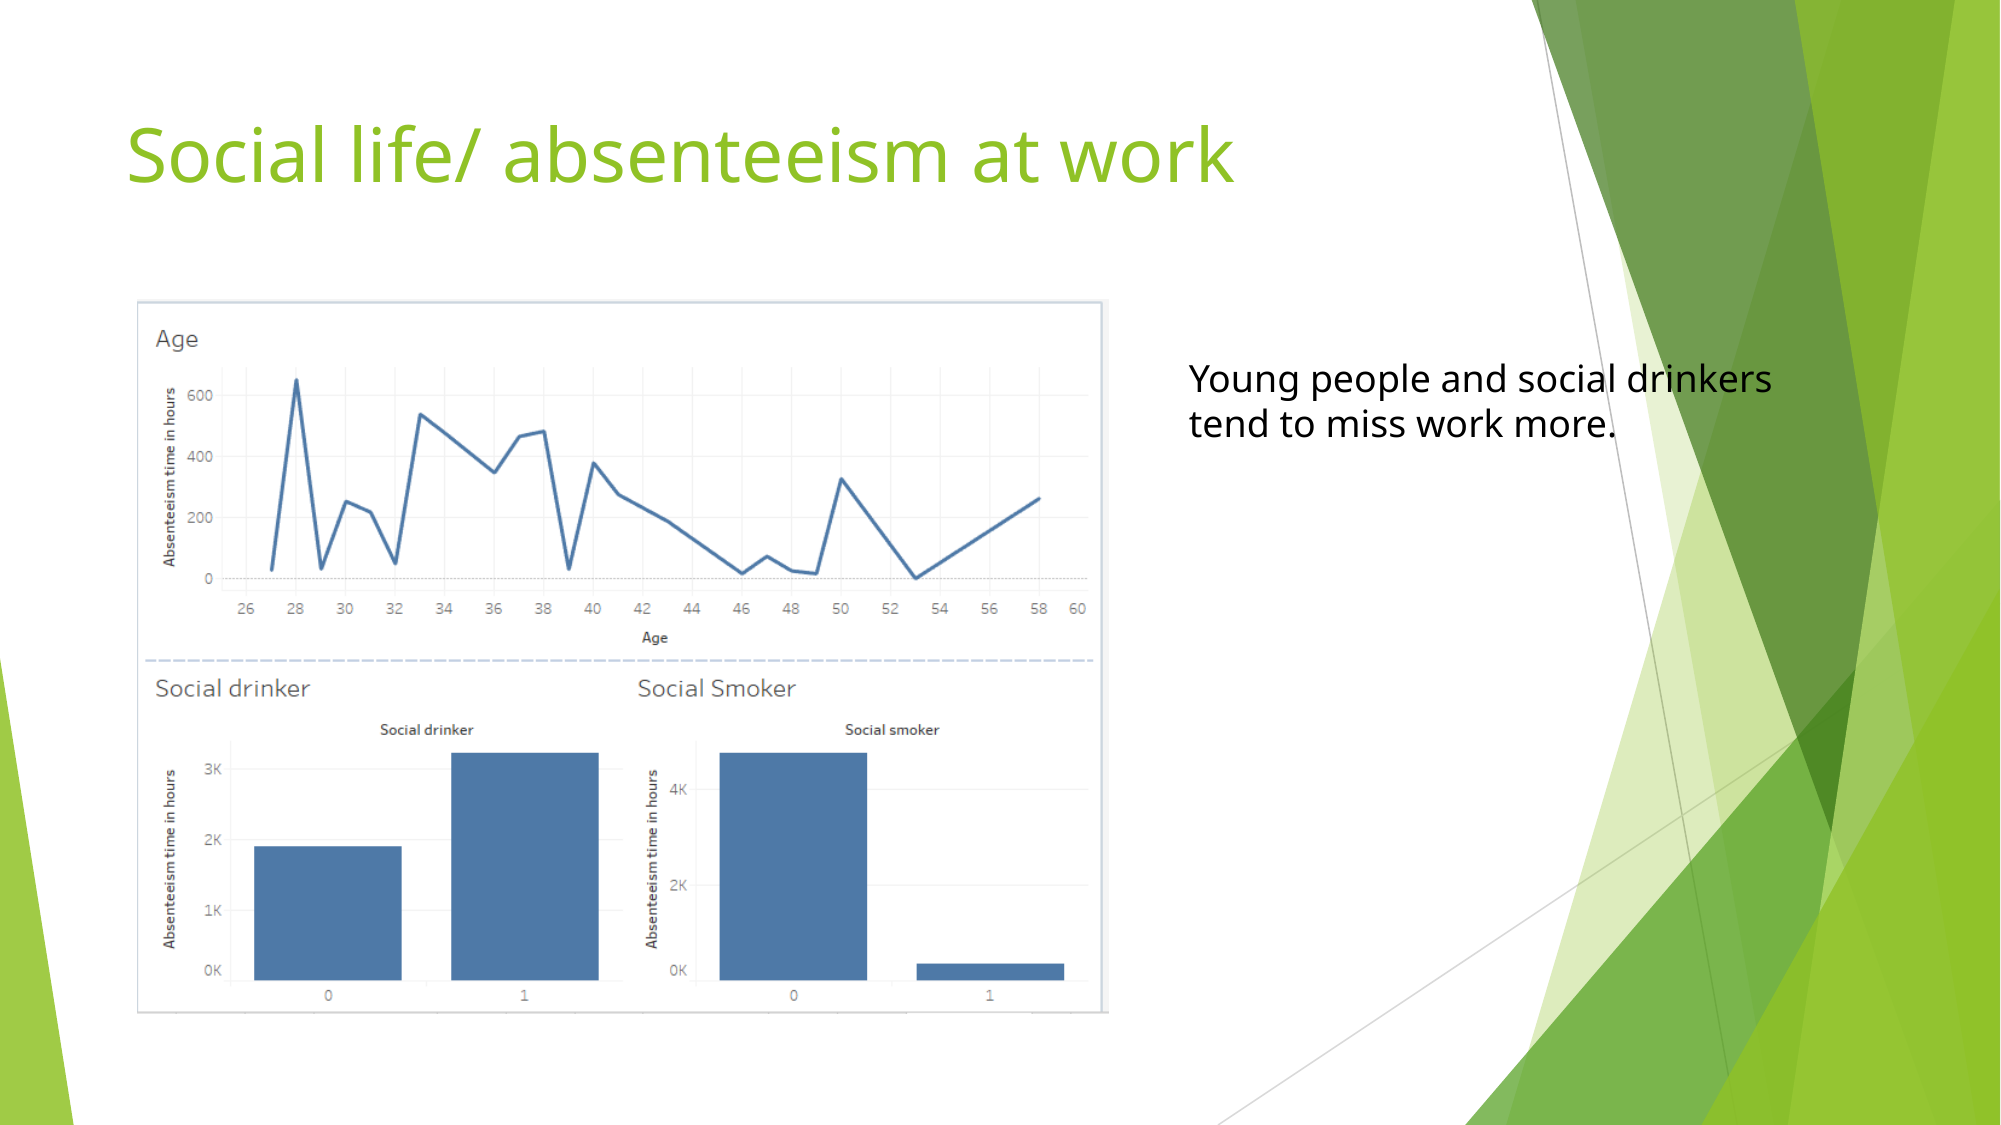

# Social life/ absenteeism at work
Young people and social drinkers tend to miss work more.